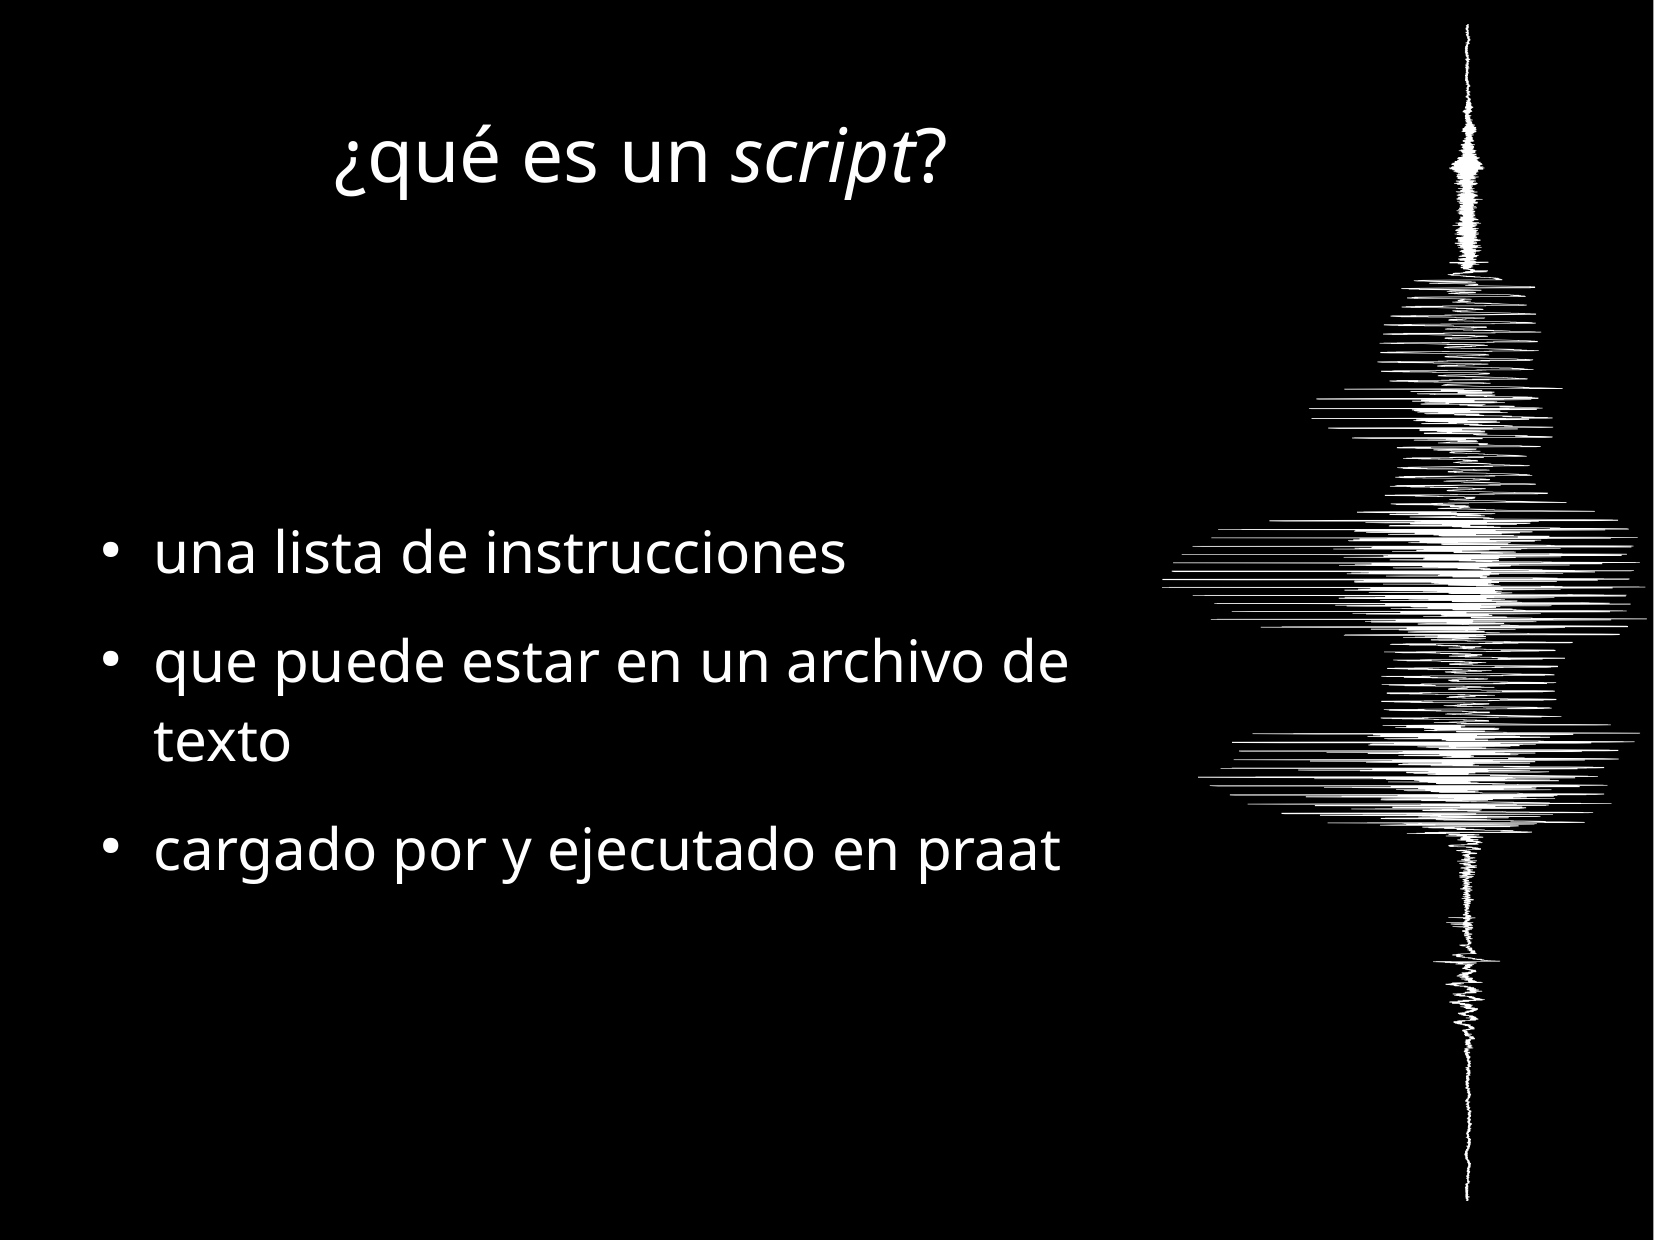

# ¿qué es un script?
una lista de instrucciones
que puede estar en un archivo de texto
cargado por y ejecutado en praat